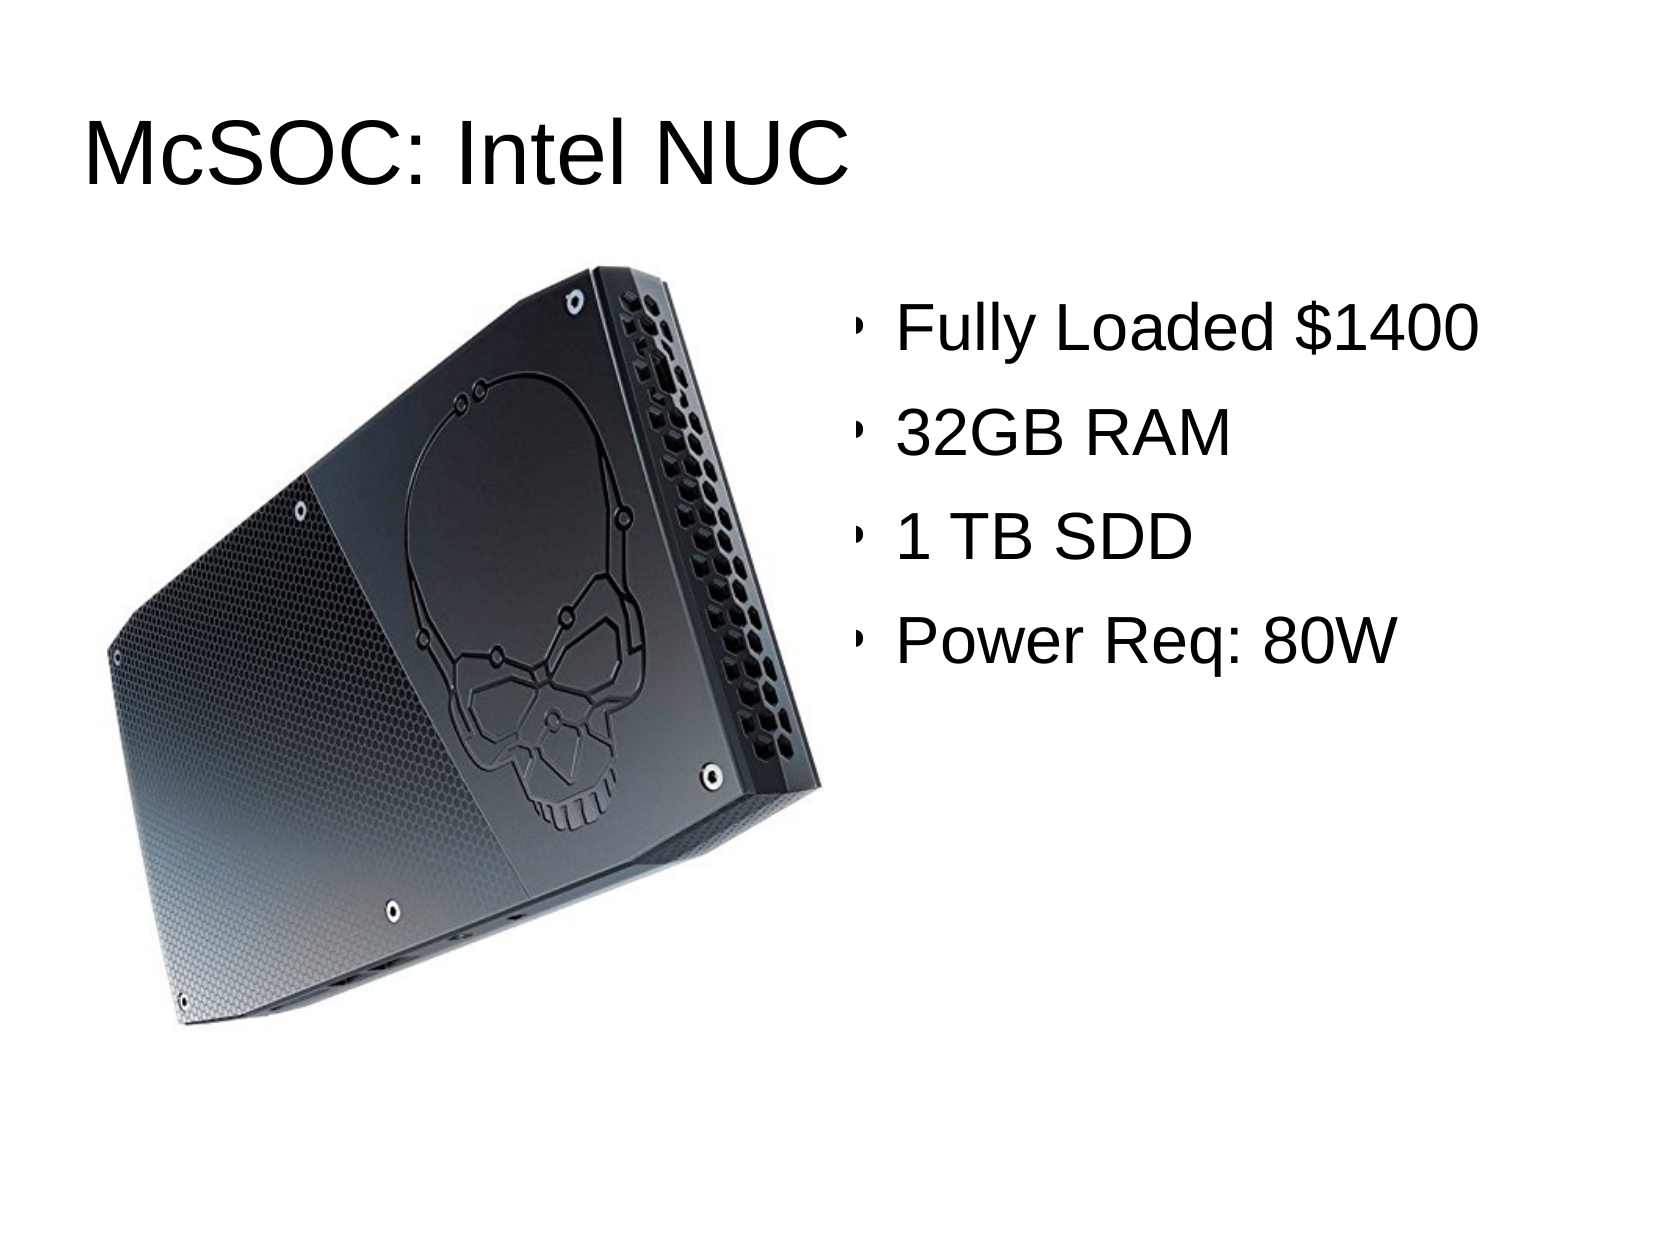

# McSOC: Intel NUC
Fully Loaded $1400
32GB RAM
1 TB SDD
Power Req: 80W